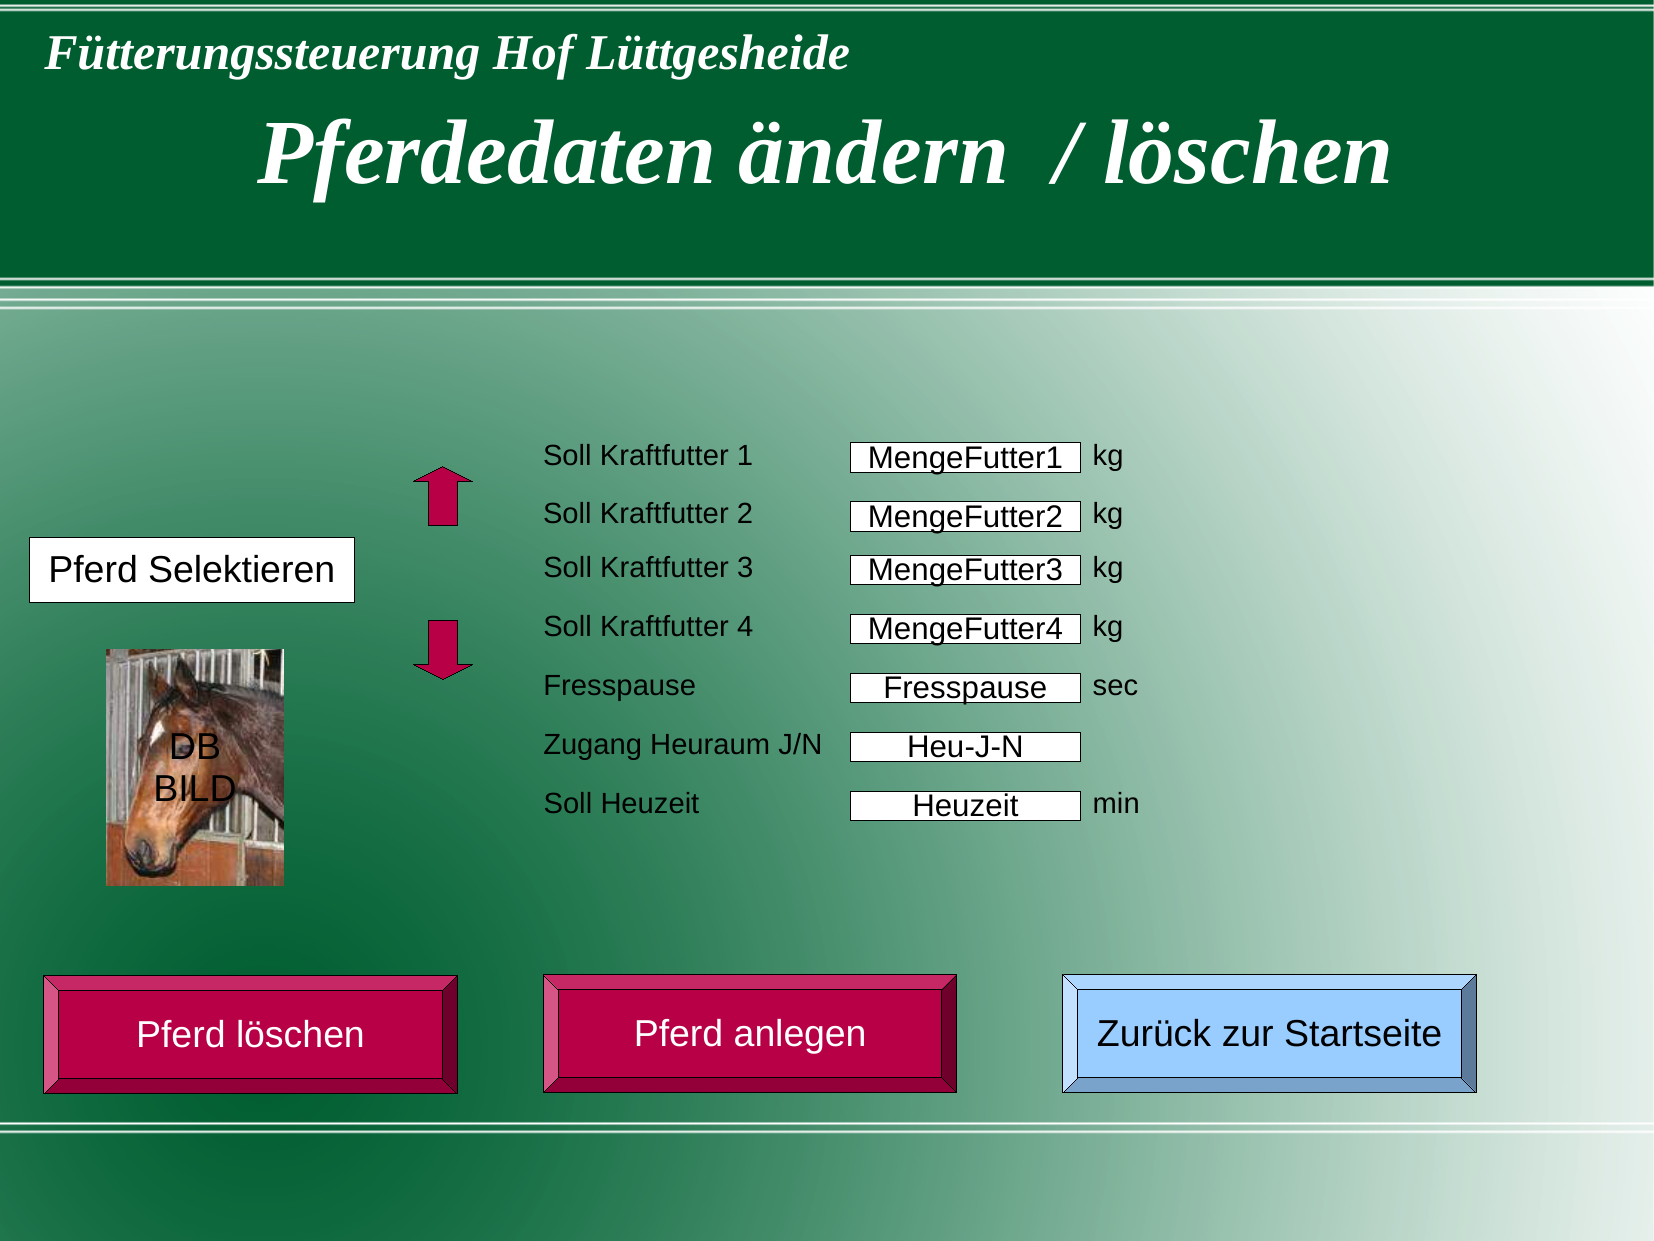

Fütterungssteuerung Hof Lüttgesheide
# Pferdedaten ändern / löschen
Soll Kraftfutter 1
kg
MengeFutter1
Soll Kraftfutter 2
kg
MengeFutter2
Pferd Selektieren
Soll Kraftfutter 3
kg
MengeFutter3
Soll Kraftfutter 4
kg
MengeFutter4
DB
BILD
Fresspause
sec
Fresspause
Zugang Heuraum J/N
Heu-J-N
Soll Heuzeit
min
Heuzeit
Pferd anlegen
Zurück zur Startseite
Pferd löschen